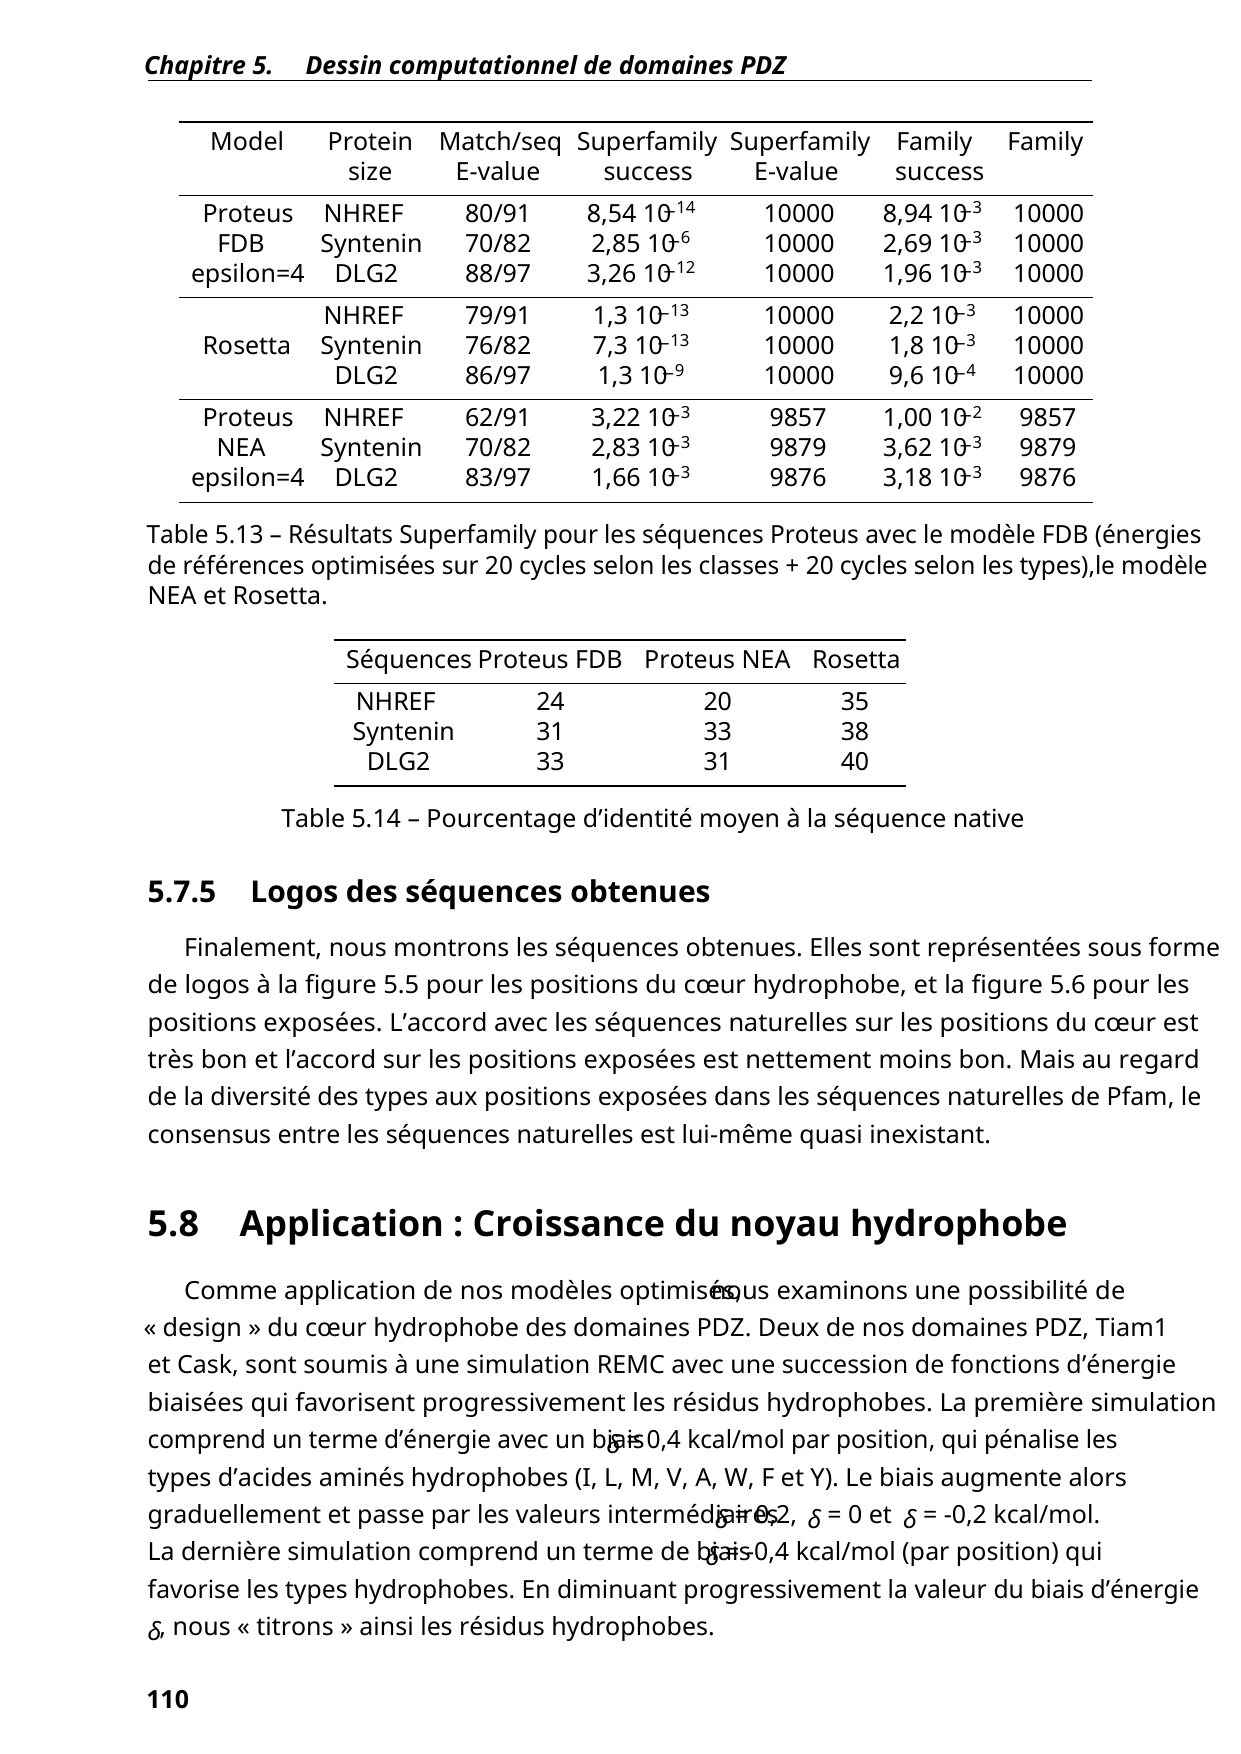

Chapitre 5.
Dessin computationnel de domaines PDZ
Model
Protein
Match/seq
Superfamily
Superfamily
Family
Family
size
E-value
success
E-value
success
Proteus
NHREF
80/91
8,54 10
10000
8,94 10
10000
14
3
−
−
FDB
Syntenin
70/82
2,85 10
10000
2,69 10
10000
6
3
−
−
epsilon=4
DLG2
88/97
3,26 10
10000
1,96 10
10000
12
3
−
−
NHREF
79/91
1,3 10
10000
2,2 10
10000
13
3
−
−
Rosetta
Syntenin
76/82
7,3 10
10000
1,8 10
10000
13
3
−
−
DLG2
86/97
1,3 10
10000
9,6 10
10000
9
4
−
−
Proteus
NHREF
62/91
3,22 10
9857
1,00 10
9857
3
2
−
−
NEA
Syntenin
70/82
2,83 10
9879
3,62 10
9879
3
3
−
−
epsilon=4
DLG2
83/97
1,66 10
9876
3,18 10
9876
3
3
−
−
Table 5.13 – Résultats Superfamily pour les séquences Proteus avec le modèle FDB (énergies
de références optimisées sur 20 cycles selon les classes + 20 cycles selon les types),le modèle
NEA et Rosetta.
Séquences
Proteus FDB
Proteus NEA
Rosetta
NHREF
24
20
35
Syntenin
31
33
38
DLG2
33
31
40
Table 5.14 – Pourcentage d’identité moyen à la séquence native
5.7.5
Logos des séquences obtenues
Finalement, nous montrons les séquences obtenues. Elles sont représentées sous forme
de logos à la figure 5.5 pour les positions du cœur hydrophobe, et la figure 5.6 pour les
positions exposées. L’accord avec les séquences naturelles sur les positions du cœur est
très bon et l’accord sur les positions exposées est nettement moins bon. Mais au regard
de la diversité des types aux positions exposées dans les séquences naturelles de Pfam, le
consensus entre les séquences naturelles est lui-même quasi inexistant.
5.8
Application : Croissance du noyau hydrophobe
Comme application de nos modèles optimisés,
nous examinons une possibilité de
« design » du cœur hydrophobe des domaines PDZ. Deux de nos domaines PDZ, Tiam1
et Cask, sont soumis à une simulation REMC avec une succession de fonctions d’énergie
biaisées qui favorisent progressivement les résidus hydrophobes. La première simulation
comprend un terme d’énergie avec un biais
= 0,4 kcal/mol par position, qui pénalise les
δ
types d’acides aminés hydrophobes (I, L, M, V, A, W, F et Y). Le biais augmente alors
graduellement et passe par les valeurs intermédiaires
= 0,2,
= 0 et
= -0,2 kcal/mol.
δ
δ
δ
La dernière simulation comprend un terme de biais
= -0,4 kcal/mol (par position) qui
δ
favorise les types hydrophobes. En diminuant progressivement la valeur du biais d’énergie
, nous « titrons » ainsi les résidus hydrophobes.
δ
110